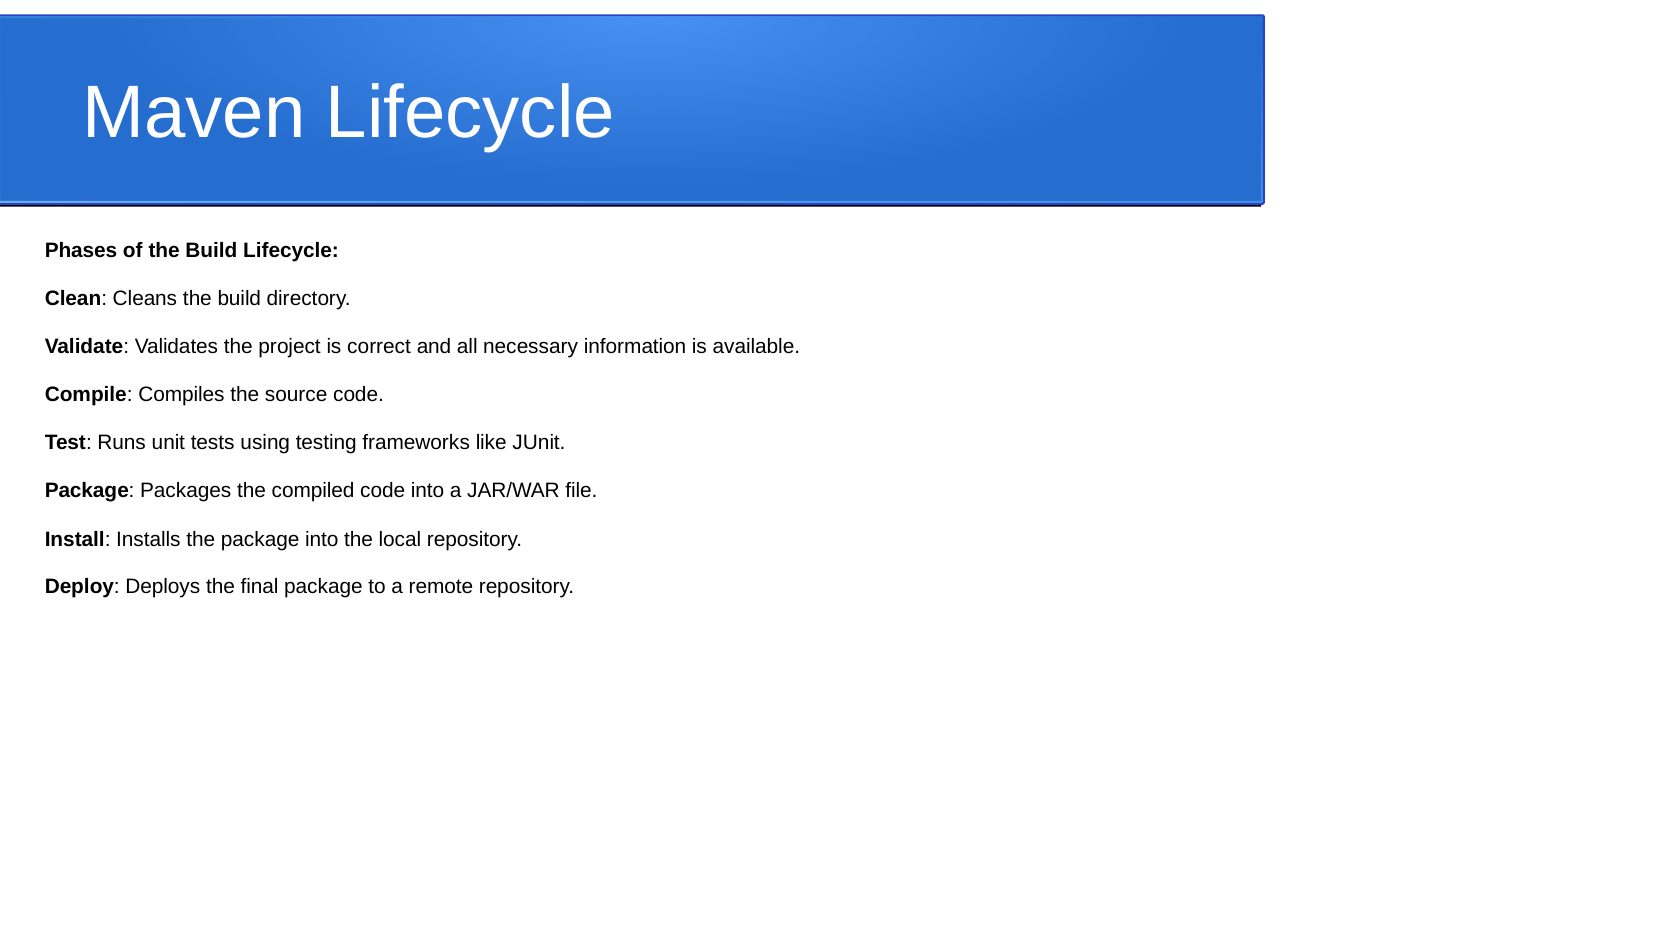

# Maven Lifecycle
Phases of the Build Lifecycle:
Clean: Cleans the build directory.
Validate: Validates the project is correct and all necessary information is available.
Compile: Compiles the source code.
Test: Runs unit tests using testing frameworks like JUnit.
Package: Packages the compiled code into a JAR/WAR file.
Install: Installs the package into the local repository.
Deploy: Deploys the final package to a remote repository.